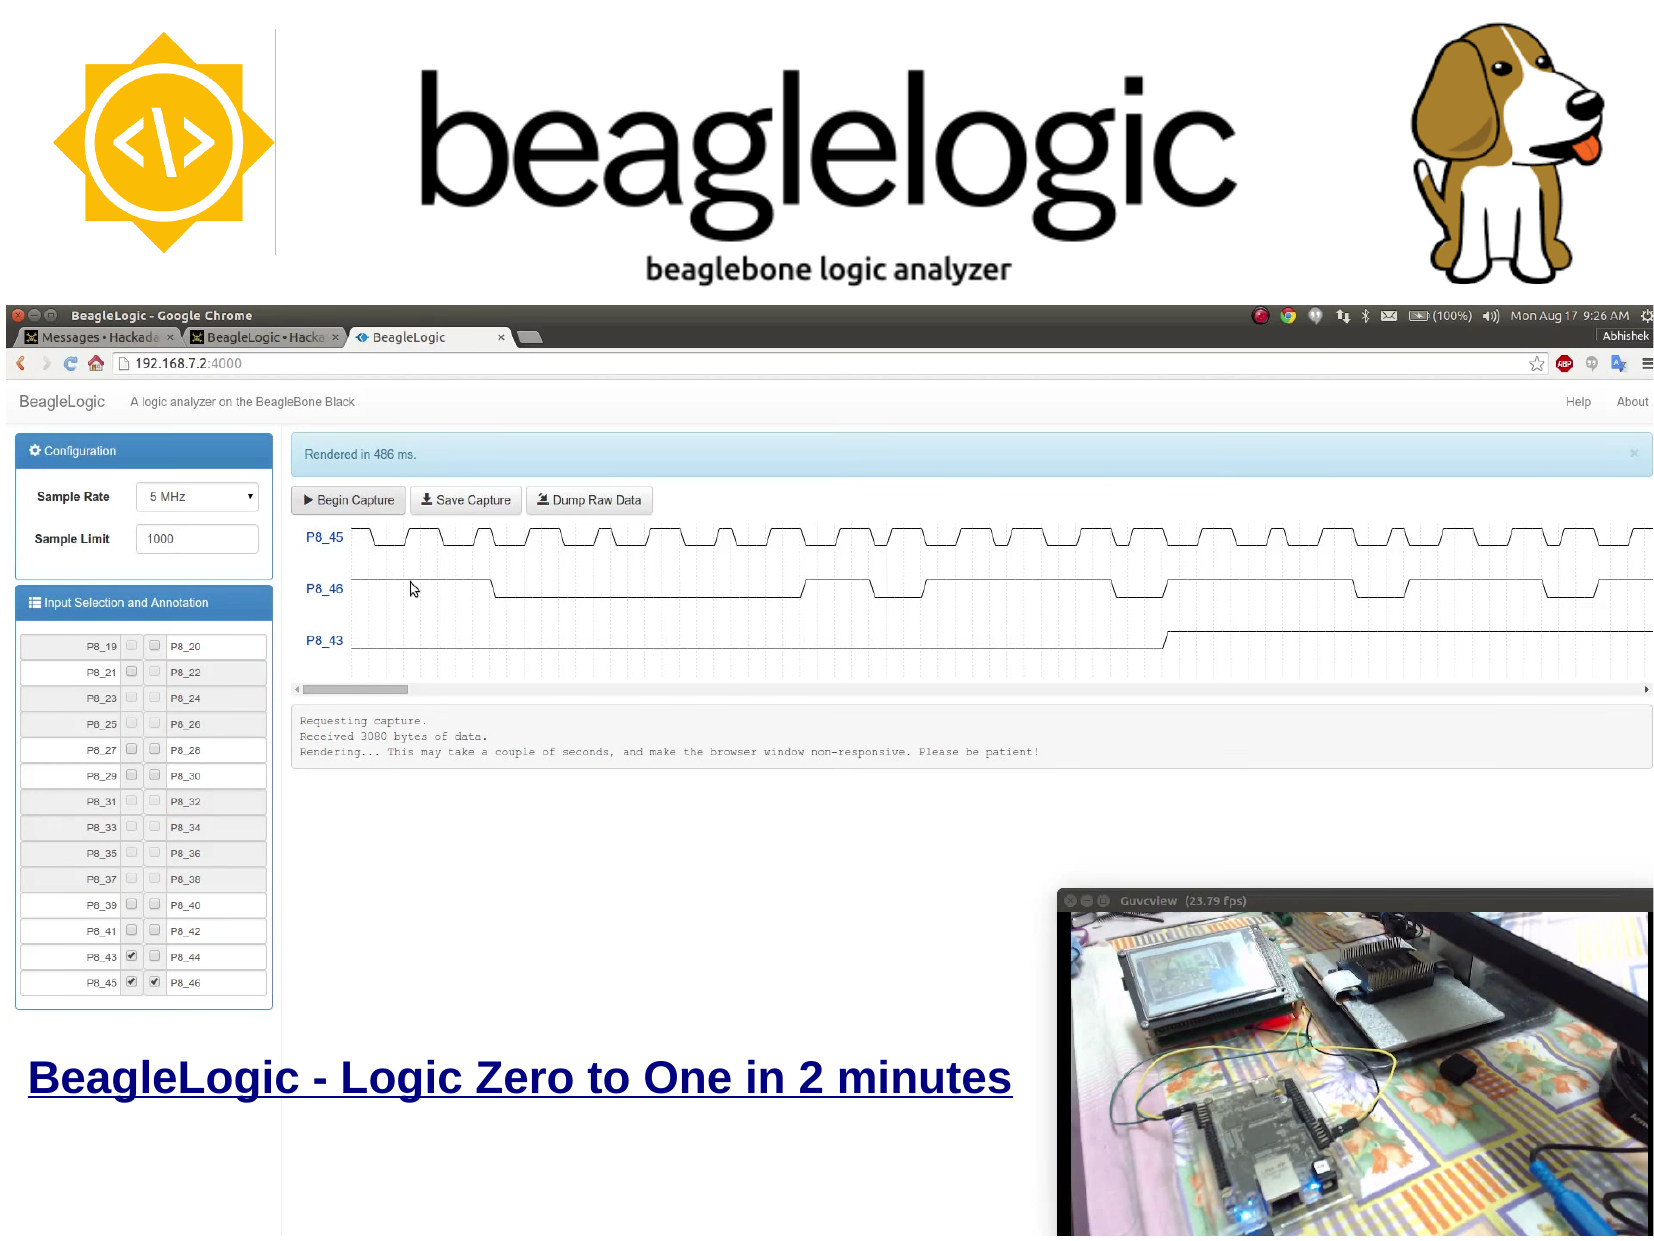

BeagleLogic - Logic Zero to One in 2 minutes